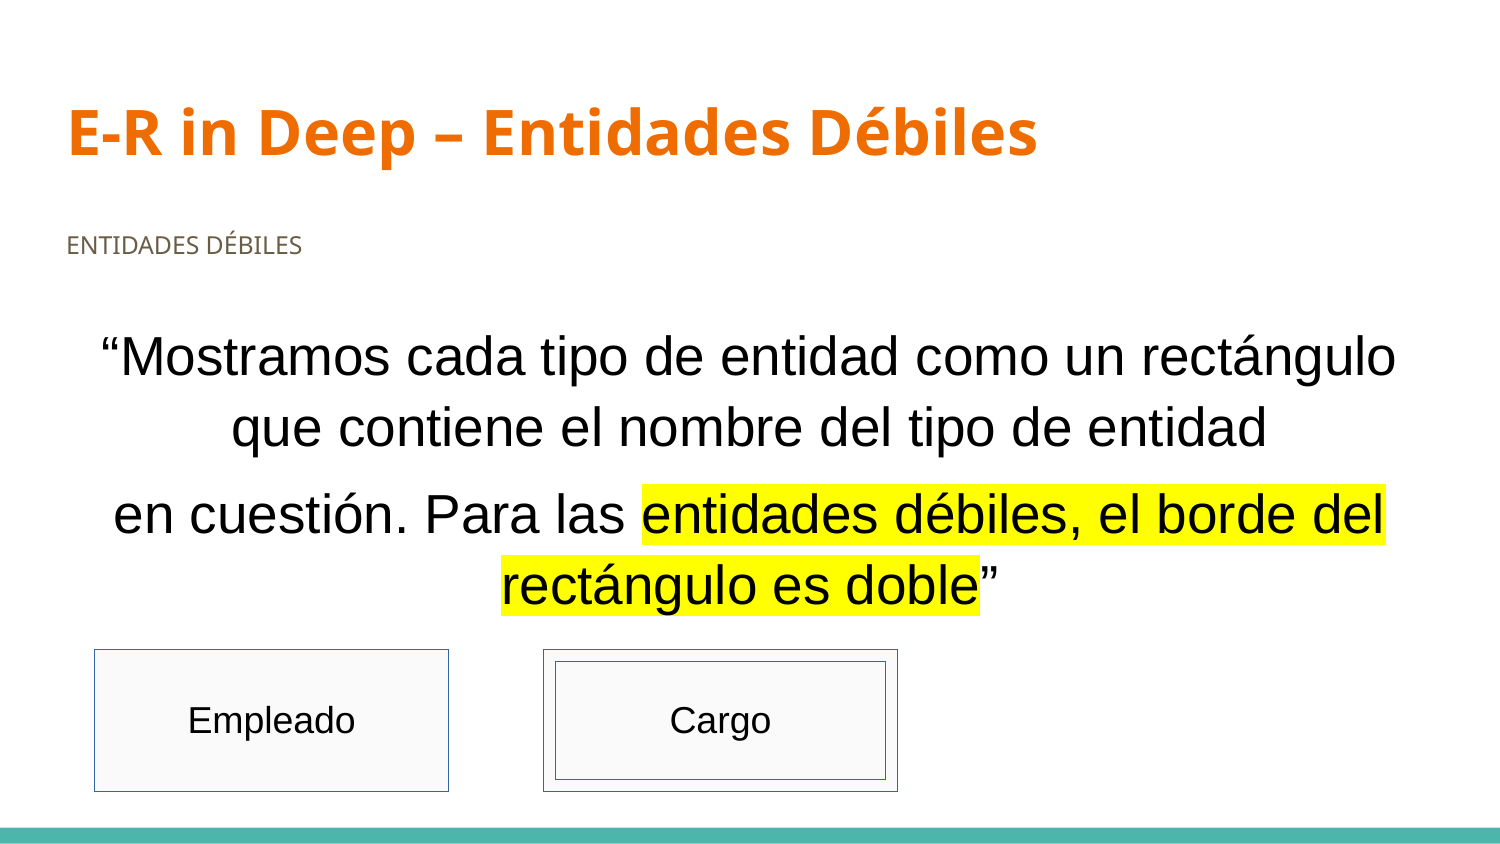

E-R in Deep – Entidades Débiles
# ENTIDADES DÉBILES
“Mostramos cada tipo de entidad como un rectángulo que contiene el nombre del tipo de entidad
en cuestión. Para las entidades débiles, el borde del rectángulo es doble”
Empleado
Cargo